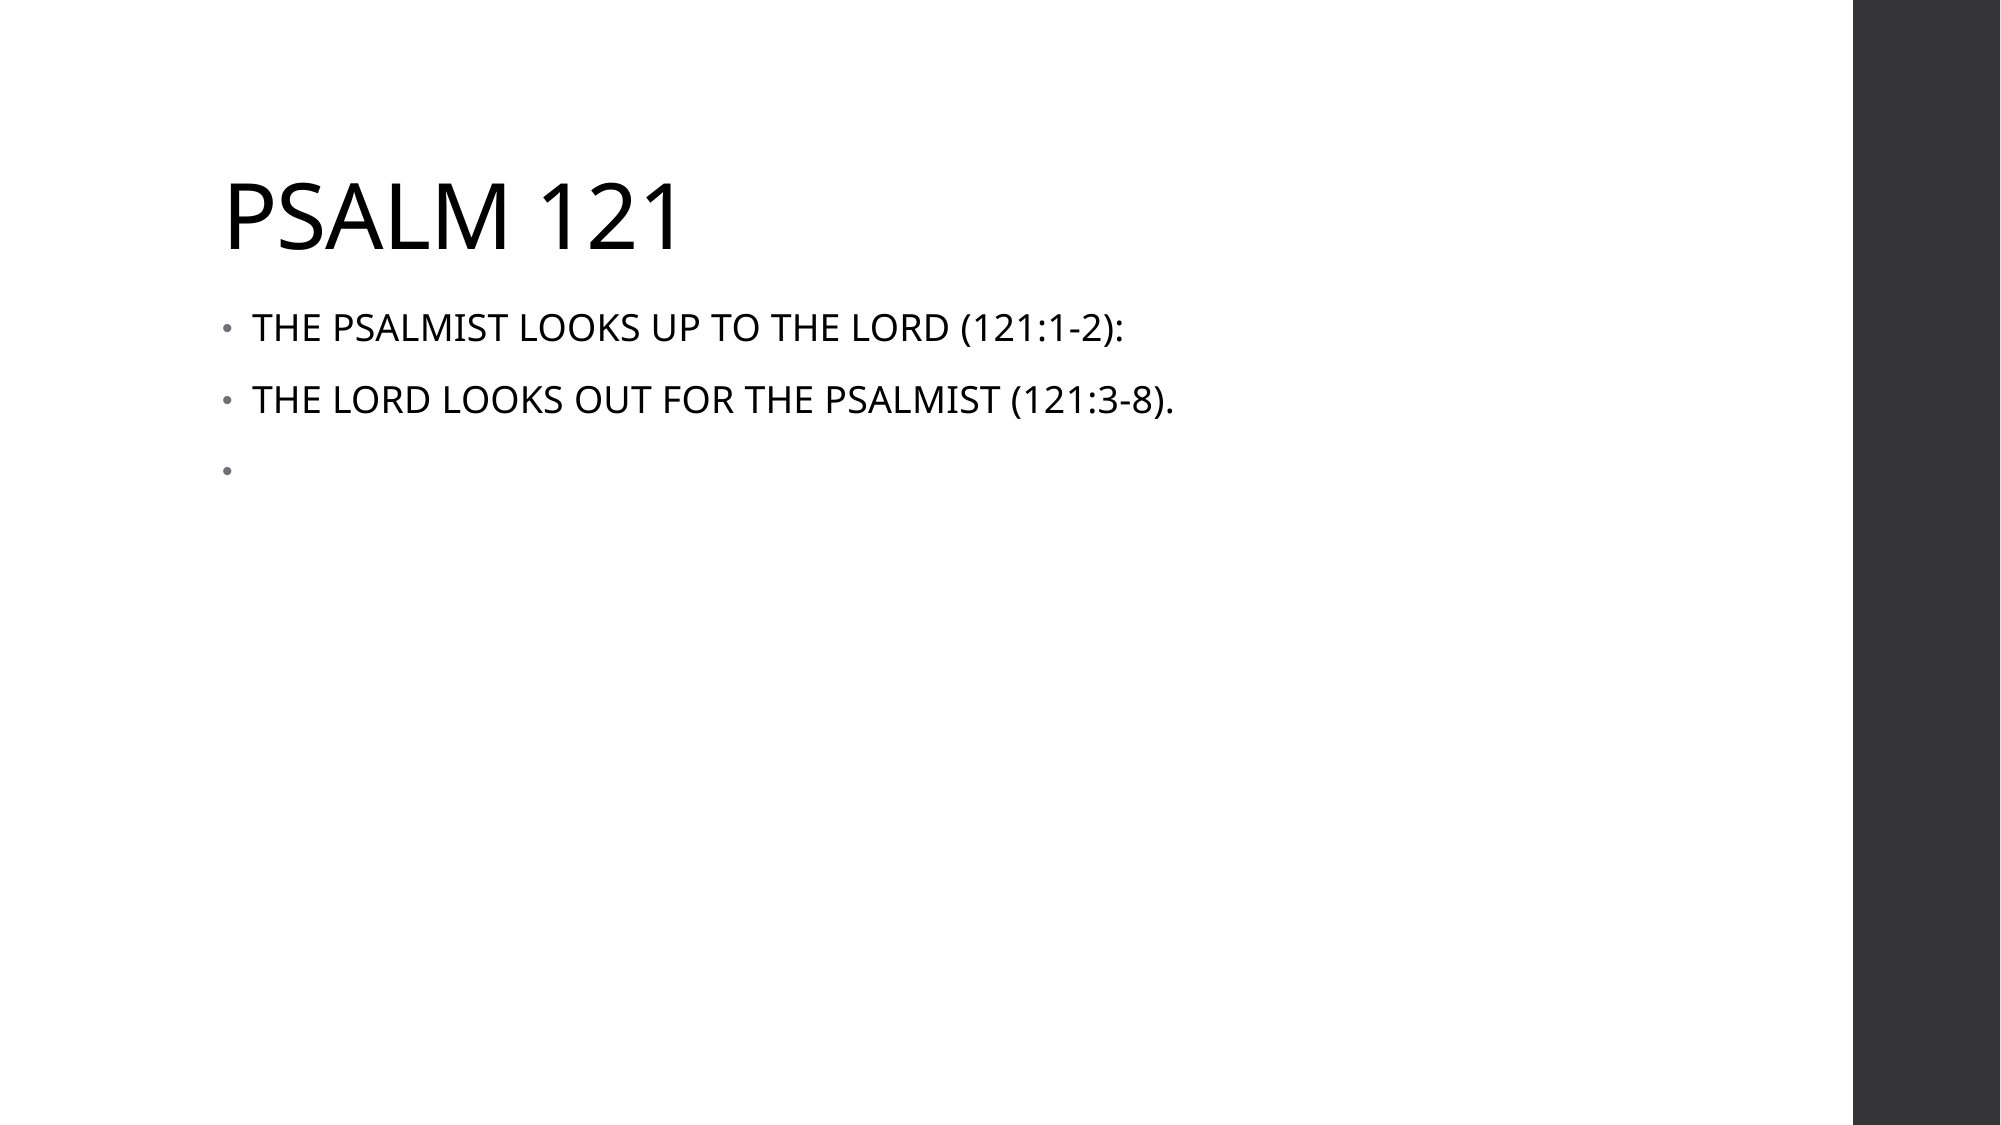

# PSALM 121
THE PSALMIST LOOKS UP TO THE LORD (121:1-2):
THE LORD LOOKS OUT FOR THE PSALMIST (121:3-8).